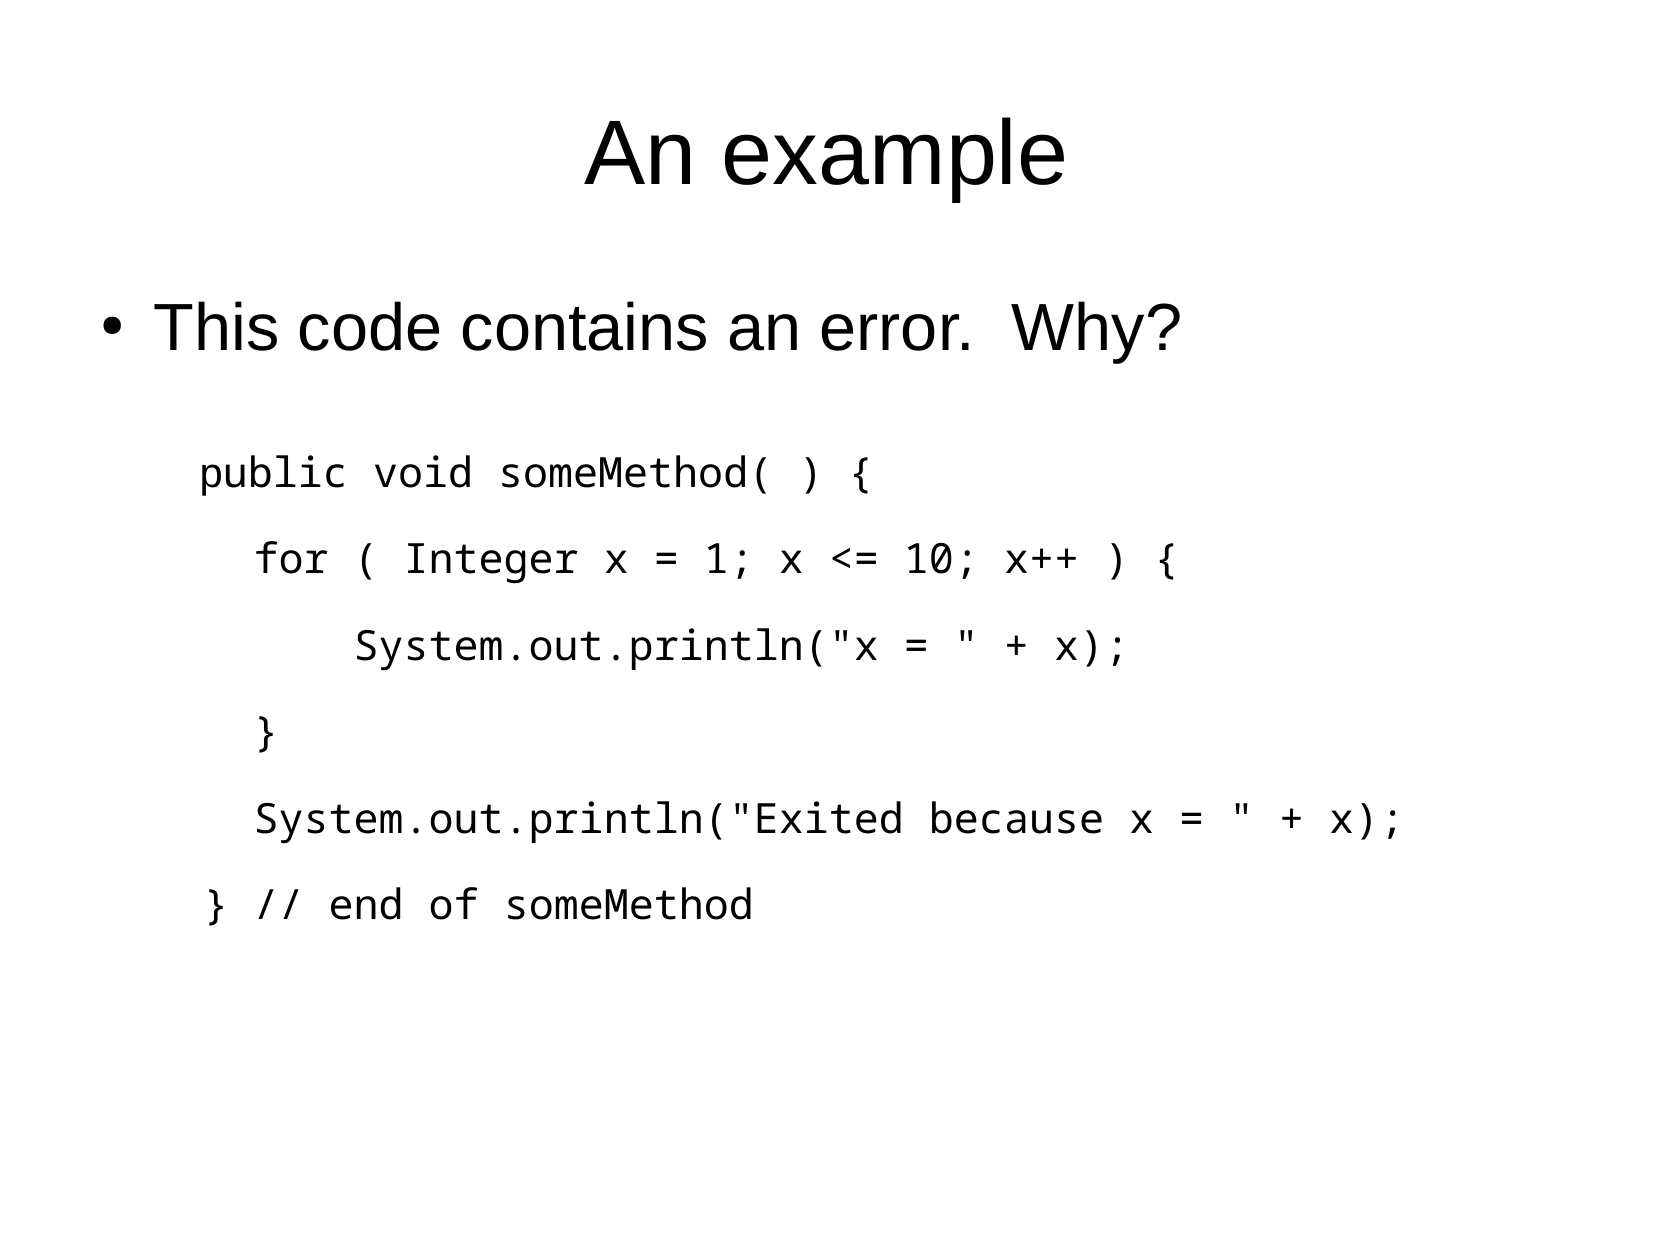

# An example
This code contains an error. Why?
 public void someMethod( ) {
 for ( Integer x = 1; x <= 10; x++ ) {
 System.out.println("x = " + x);
 }
 System.out.println("Exited because x = " + x);
 } // end of someMethod